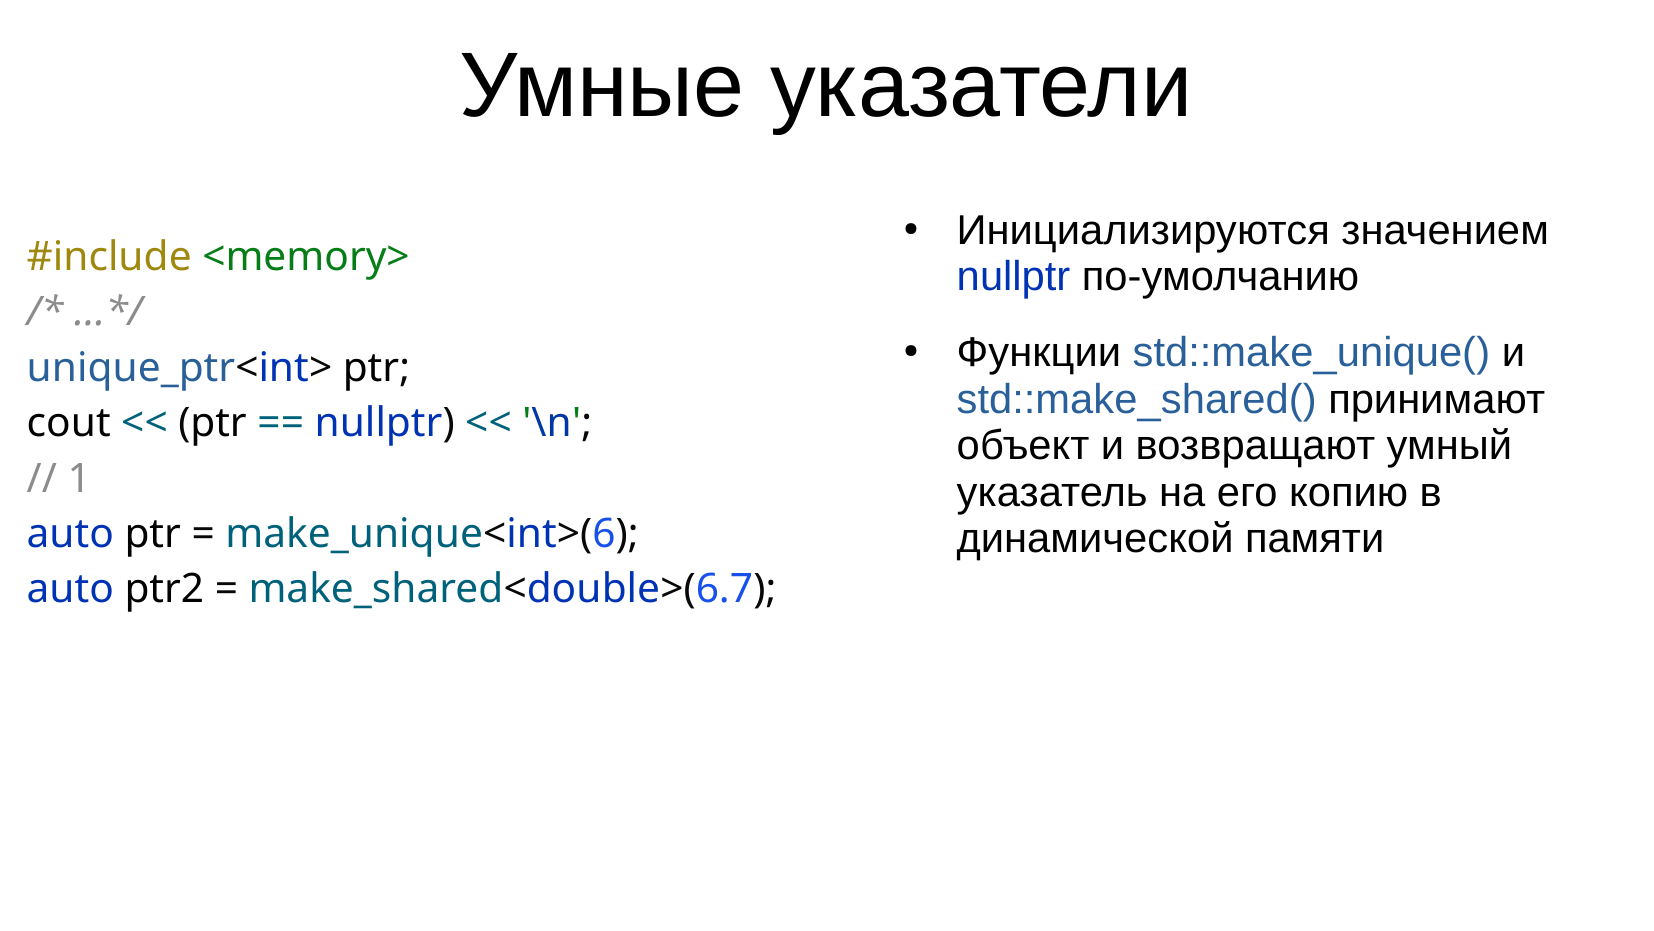

# Умные указатели
Инициализируются значением nullptr по-умолчанию
Функции std::make_unique() и std::make_shared() принимают объект и возвращают умный указатель на его копию в динамической памяти
#include <memory>
/* ...*/
unique_ptr<int> ptr;
cout << (ptr == nullptr) << '\n';
// 1
auto ptr = make_unique<int>(6);
auto ptr2 = make_shared<double>(6.7);